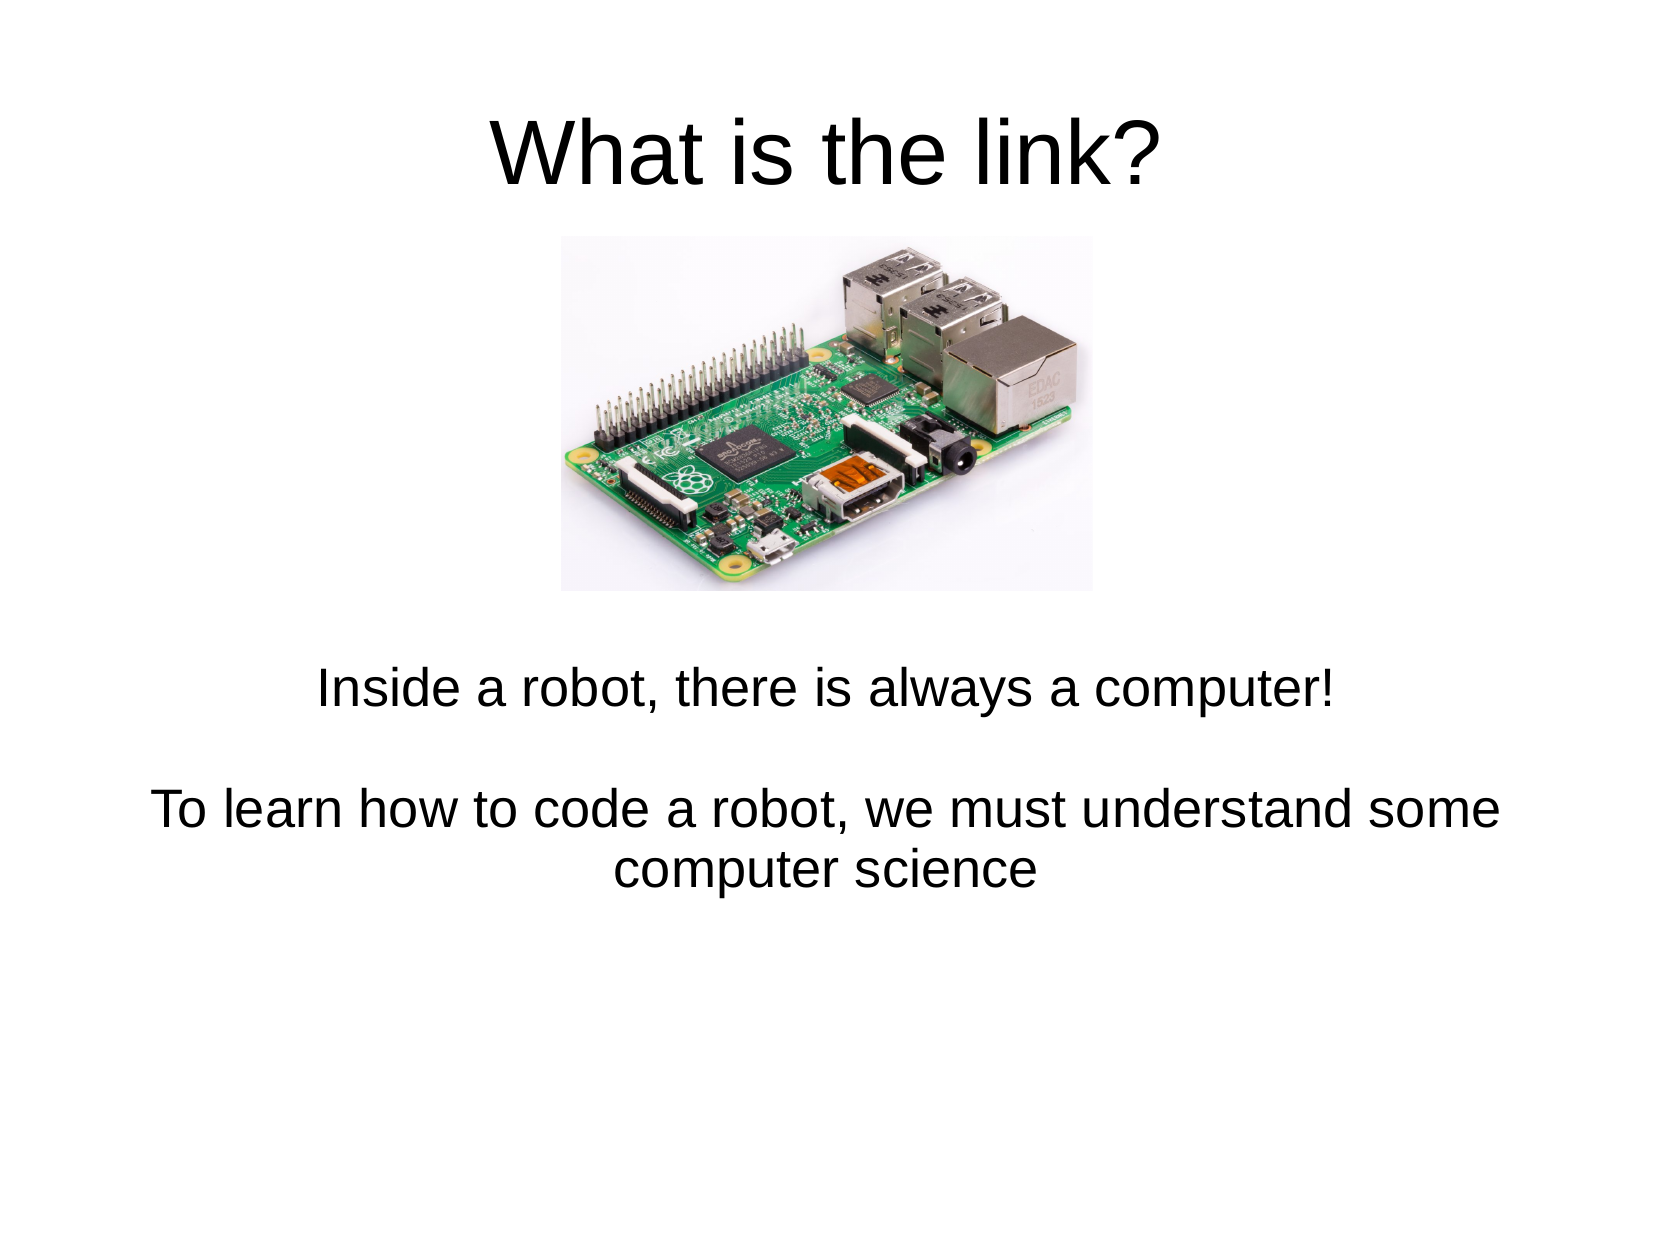

# What is the link?
Inside a robot, there is always a computer!
To learn how to code a robot, we must understand some
computer science